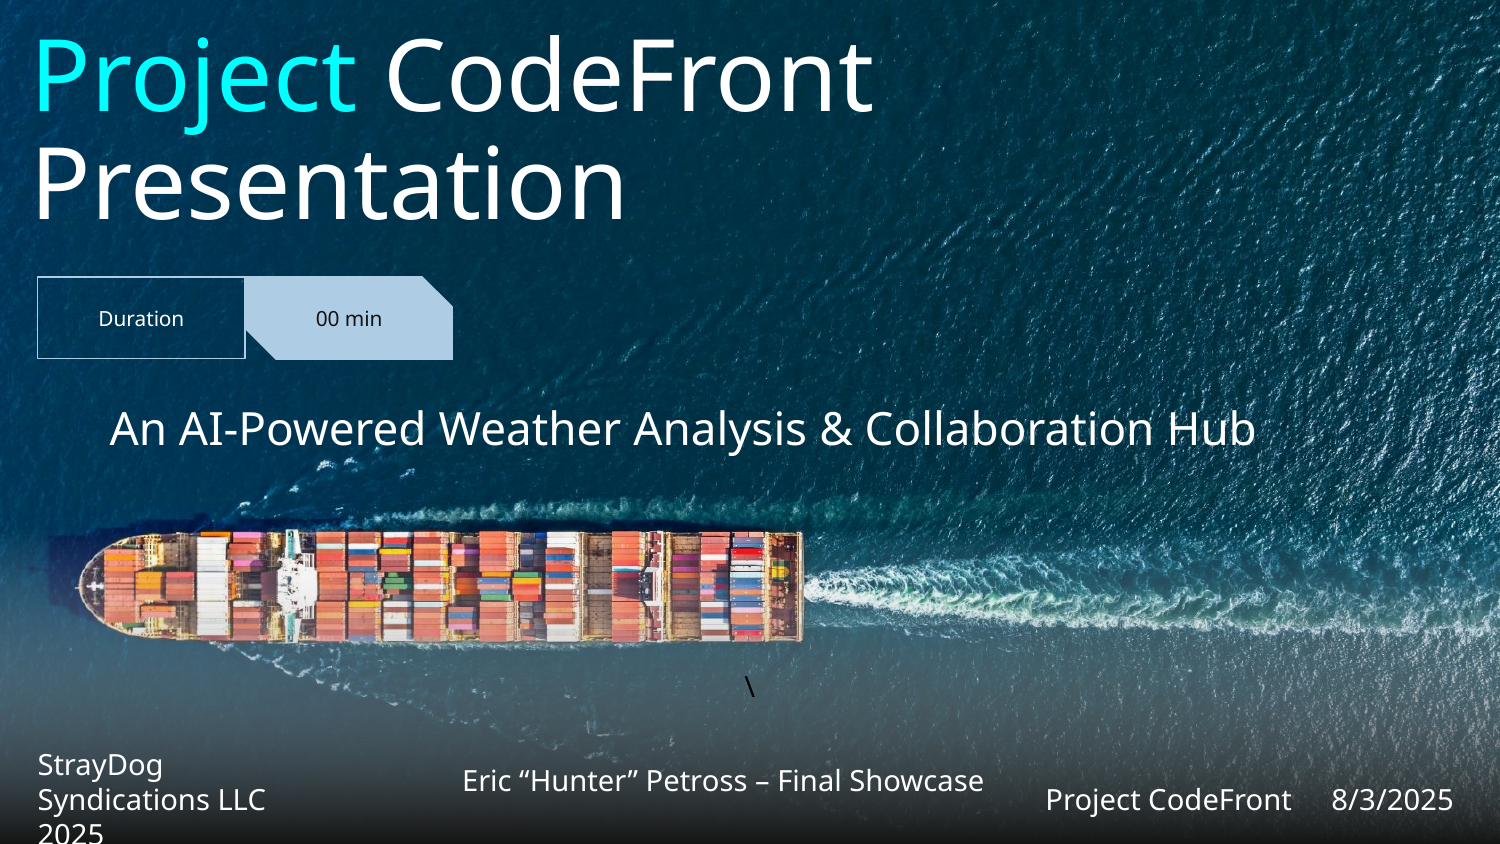

# Project CodeFront Presentation
Duration
00 min
An AI-Powered Weather Analysis & Collaboration Hub
StrayDog Syndications LLC 2025
Eric “Hunter” Petross – Final Showcase
Project CodeFront
8/3/2025